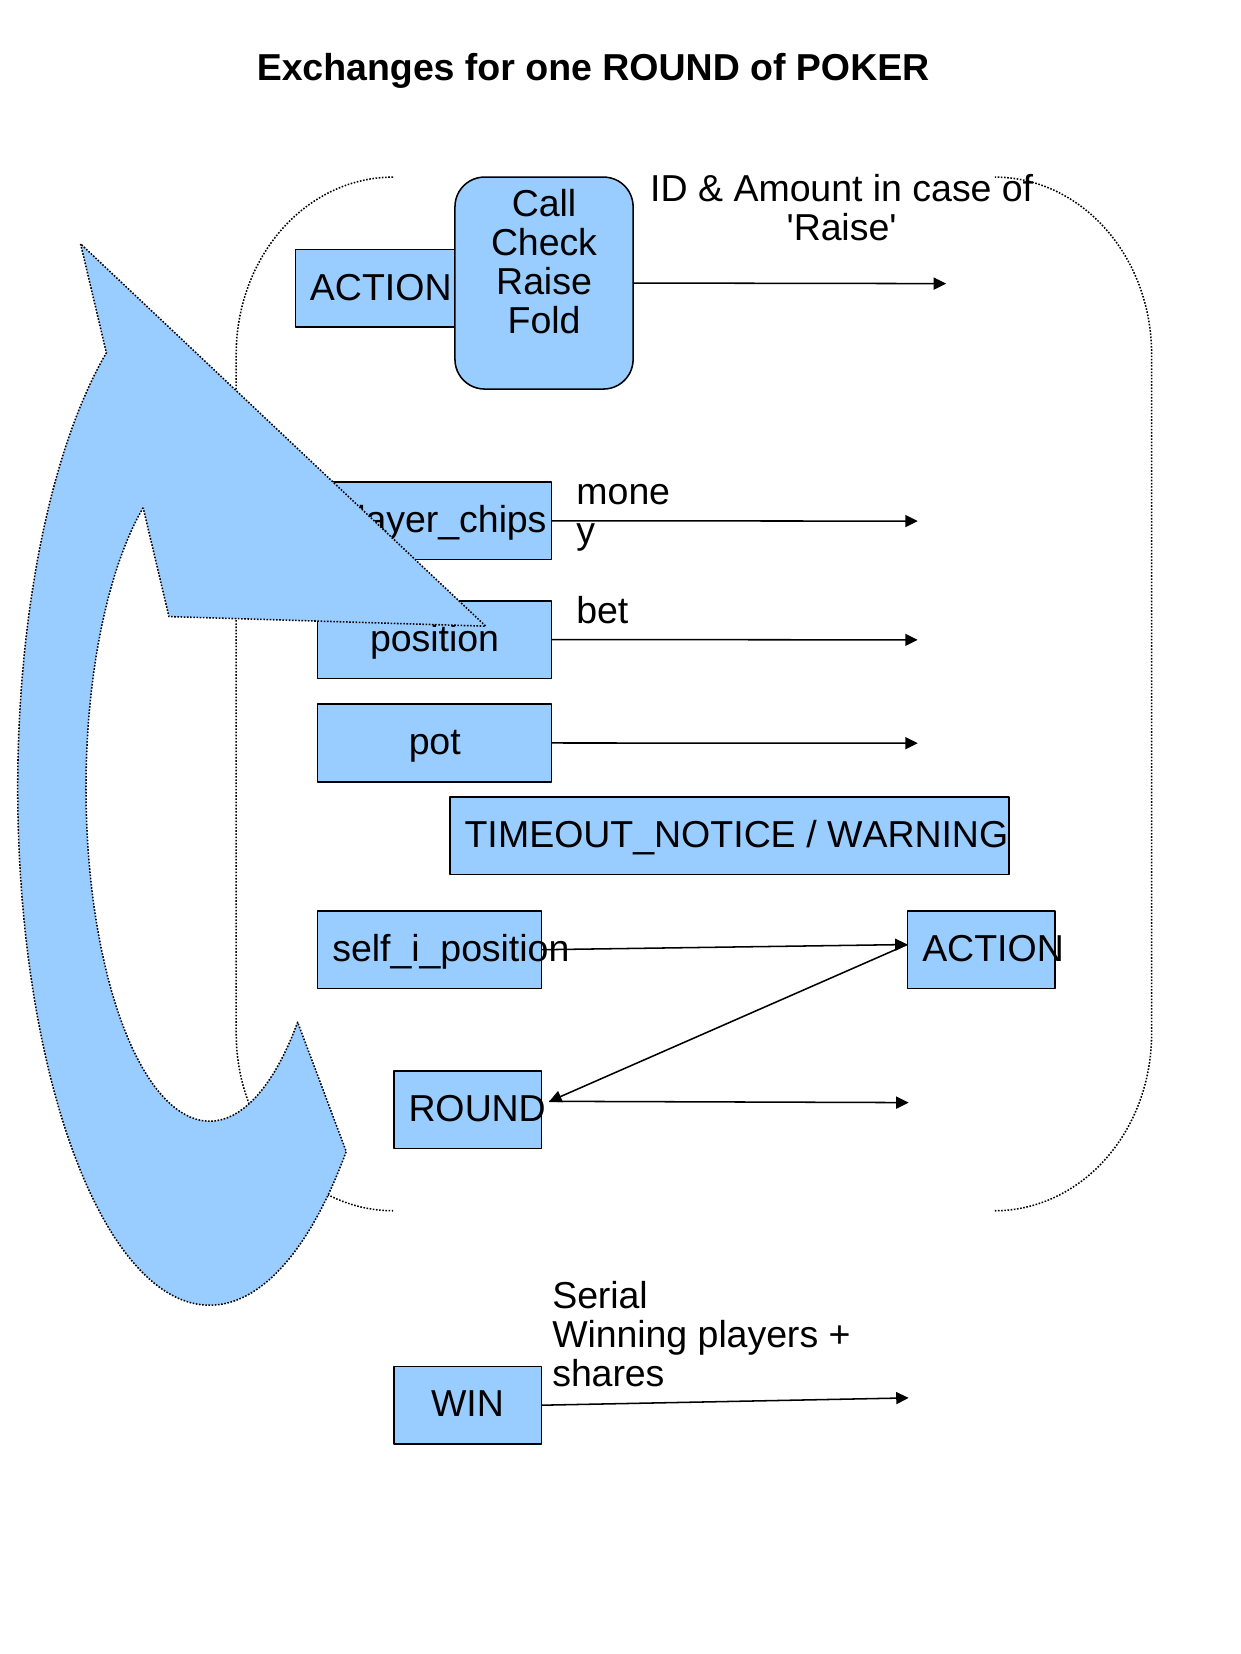

Exchanges for one ROUND of POKER
ID & Amount in case of 'Raise'
Call
Check
Raise
Fold
ACTION
money
Player_chips
bet
position
pot
TIMEOUT_NOTICE / WARNING
self_i_position
ACTION
ROUND
Serial
Winning players + shares
WIN